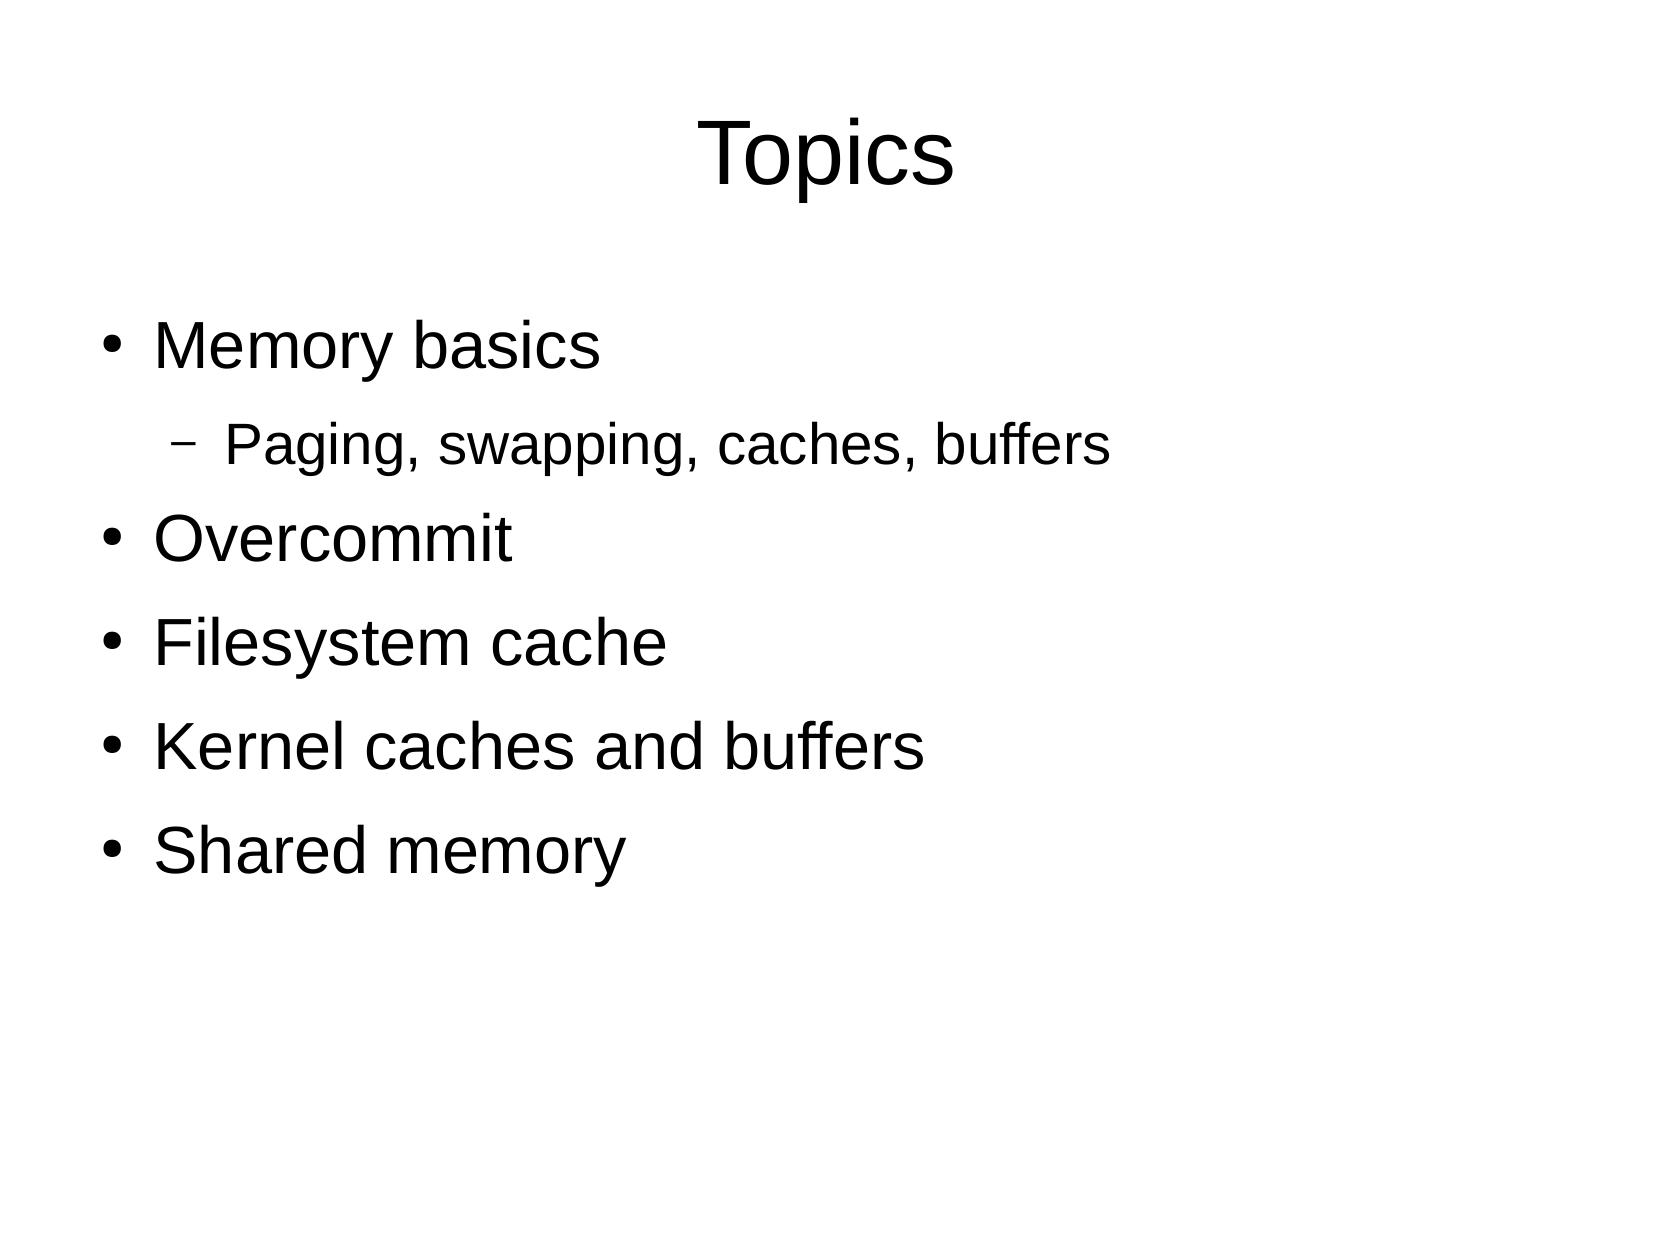

# Topics
Memory basics
Paging, swapping, caches, buffers
Overcommit
Filesystem cache
Kernel caches and buffers
Shared memory